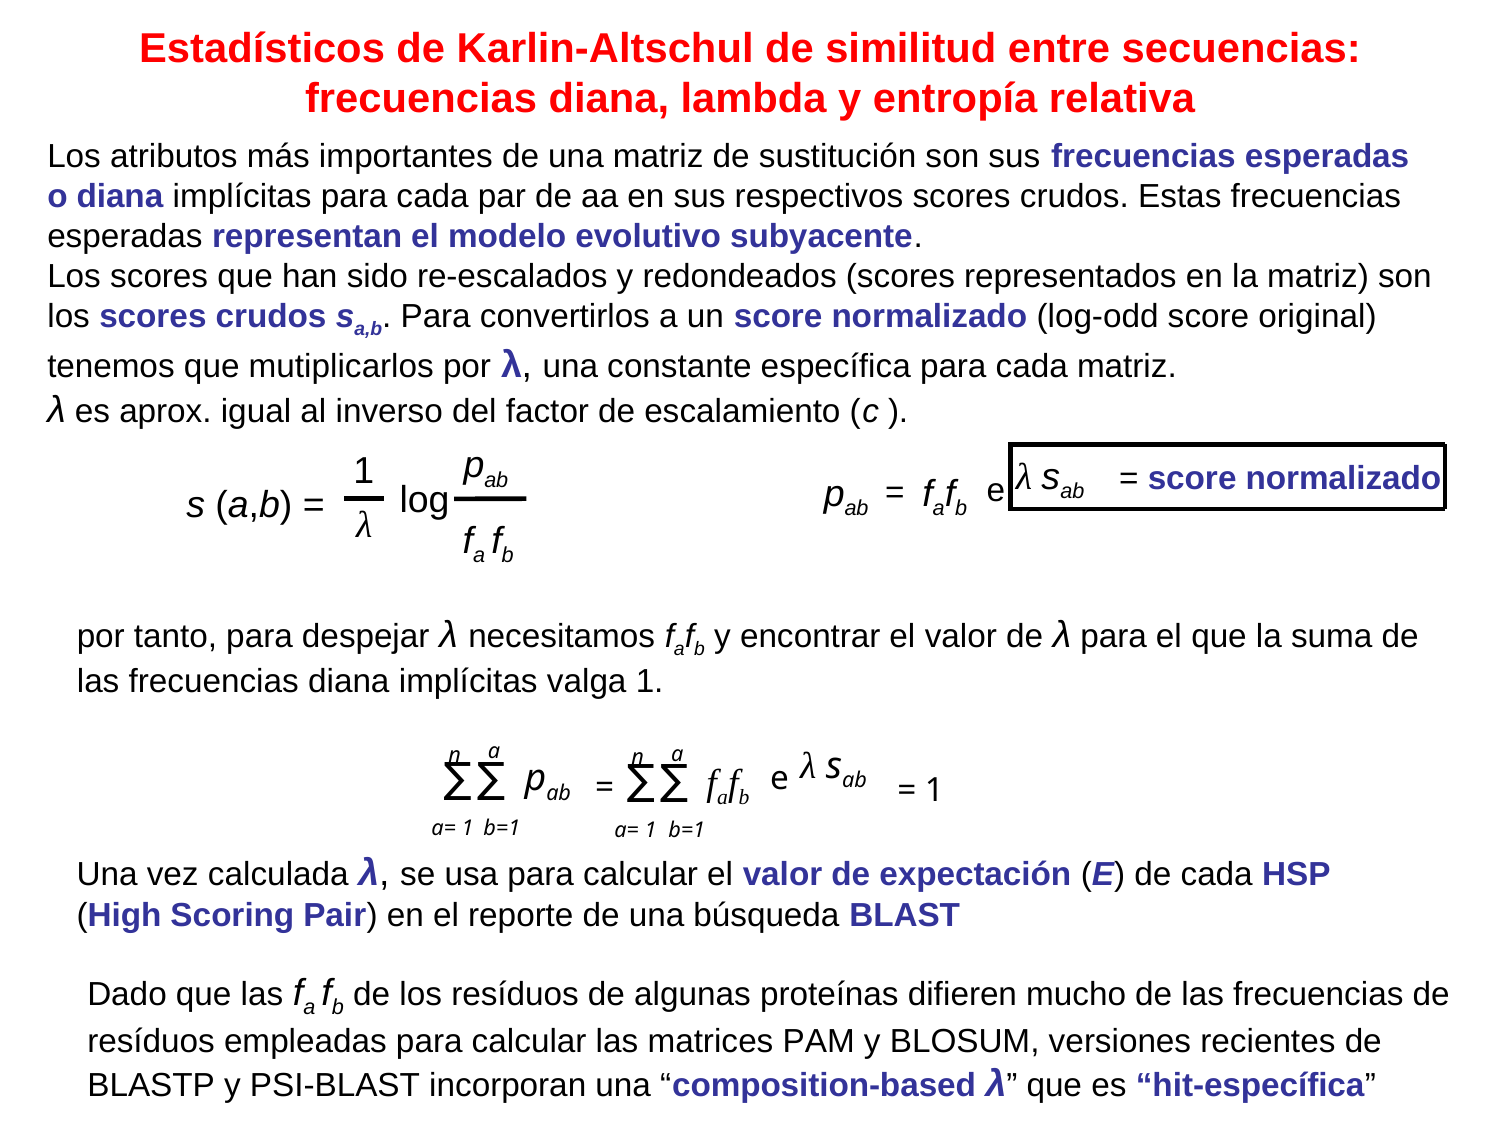

Estadísticos de Karlin-Altschul de similitud entre secuencias:
frecuencias diana, lambda y entropía relativa
Los atributos más importantes de una matriz de sustitución son sus frecuencias esperadas
o diana implícitas para cada par de aa en sus respectivos scores crudos. Estas frecuencias
esperadas representan el modelo evolutivo subyacente.
Los scores que han sido re-escalados y redondeados (scores representados en la matriz) son
los scores crudos sa,b. Para convertirlos a un score normalizado (log-odd score original)
tenemos que mutiplicarlos por λ, una constante específica para cada matriz.
λ es aprox. igual al inverso del factor de escalamiento (c ).
pab
1
log
s (a,b) =
λ
fa fb
λ sab
e
pab
fafb
=
= score normalizado
por tanto, para despejar λ necesitamos fafb y encontrar el valor de λ para el que la suma de
las frecuencias diana implícitas valga 1.
a
n
∑
∑
a= 1
a
n
∑
∑
a= 1
λ sab
pab
e
fafb
=
= 1
b=1
b=1
Una vez calculada λ, se usa para calcular el valor de expectación (E) de cada HSP
(High Scoring Pair) en el reporte de una búsqueda BLAST
Dado que las fa fb de los resíduos de algunas proteínas difieren mucho de las frecuencias de
resíduos empleadas para calcular las matrices PAM y BLOSUM, versiones recientes de
BLASTP y PSI-BLAST incorporan una “composition-based λ” que es “hit-específica”